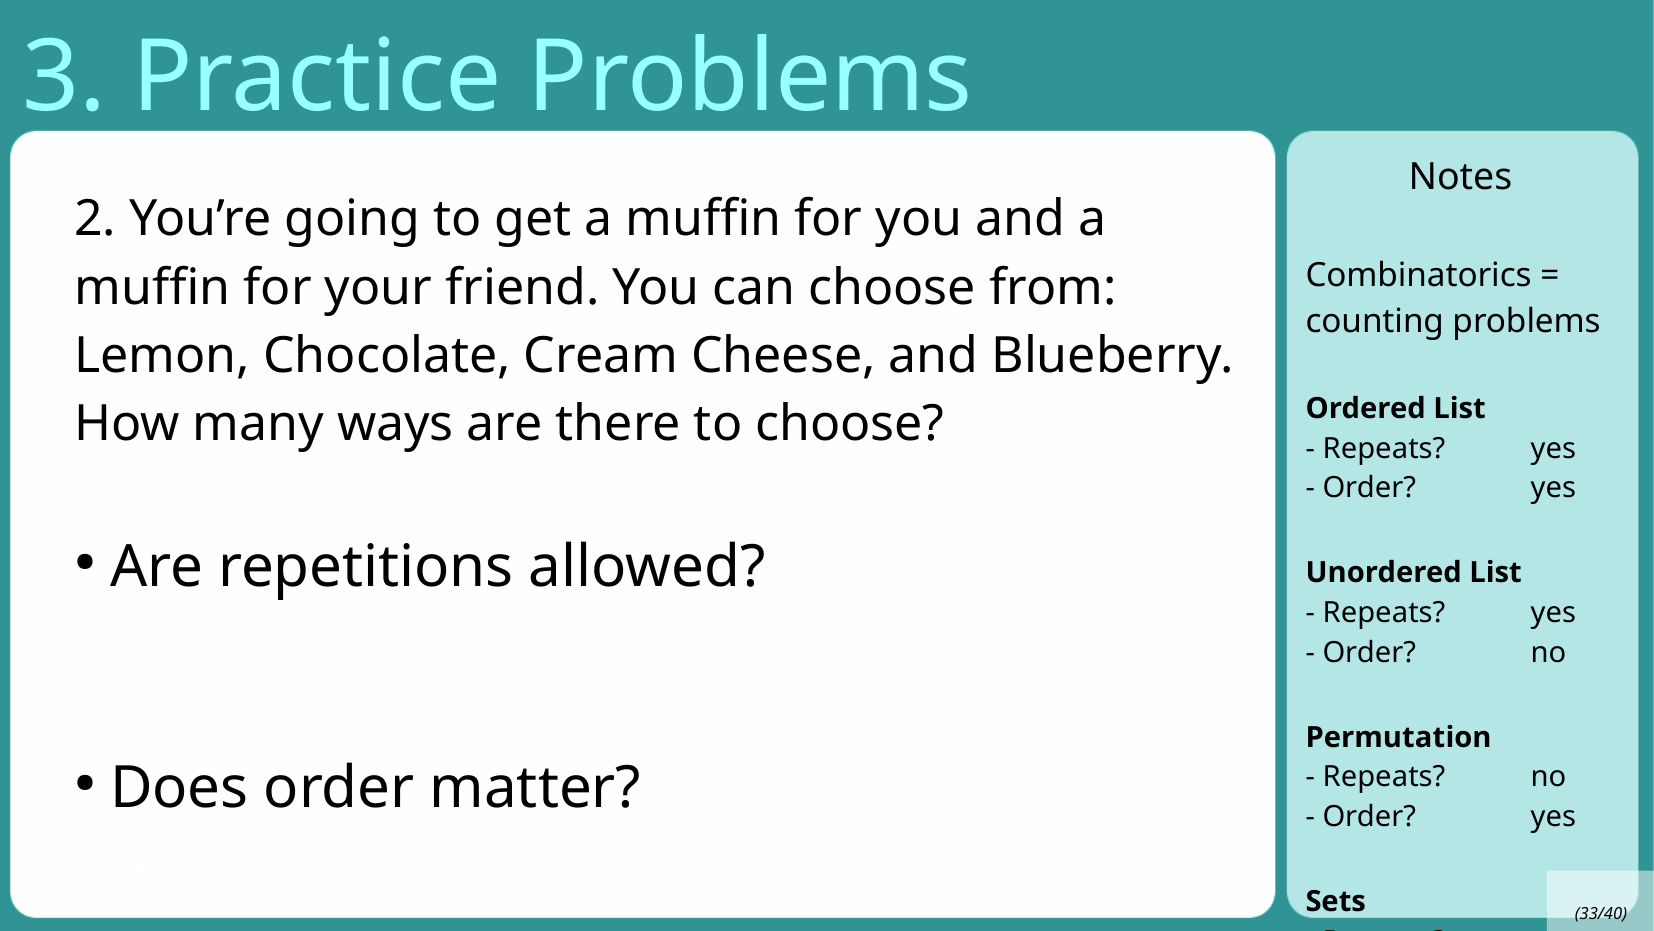

# 3. Practice Problems
Notes
Combinatorics = counting problems
Ordered List
- Repeats?		yes
- Order?		yes
Unordered List
- Repeats?		yes
- Order?		no
Permutation
- Repeats?		no
- Order?		yes
Sets
- Repeats?		no
- Order?		no
2. You’re going to get a muffin for you and a muffin for your friend. You can choose from: Lemon, Chocolate, Cream Cheese, and Blueberry.
How many ways are there to choose?
Are repetitions allowed?
...
Does order matter?
...